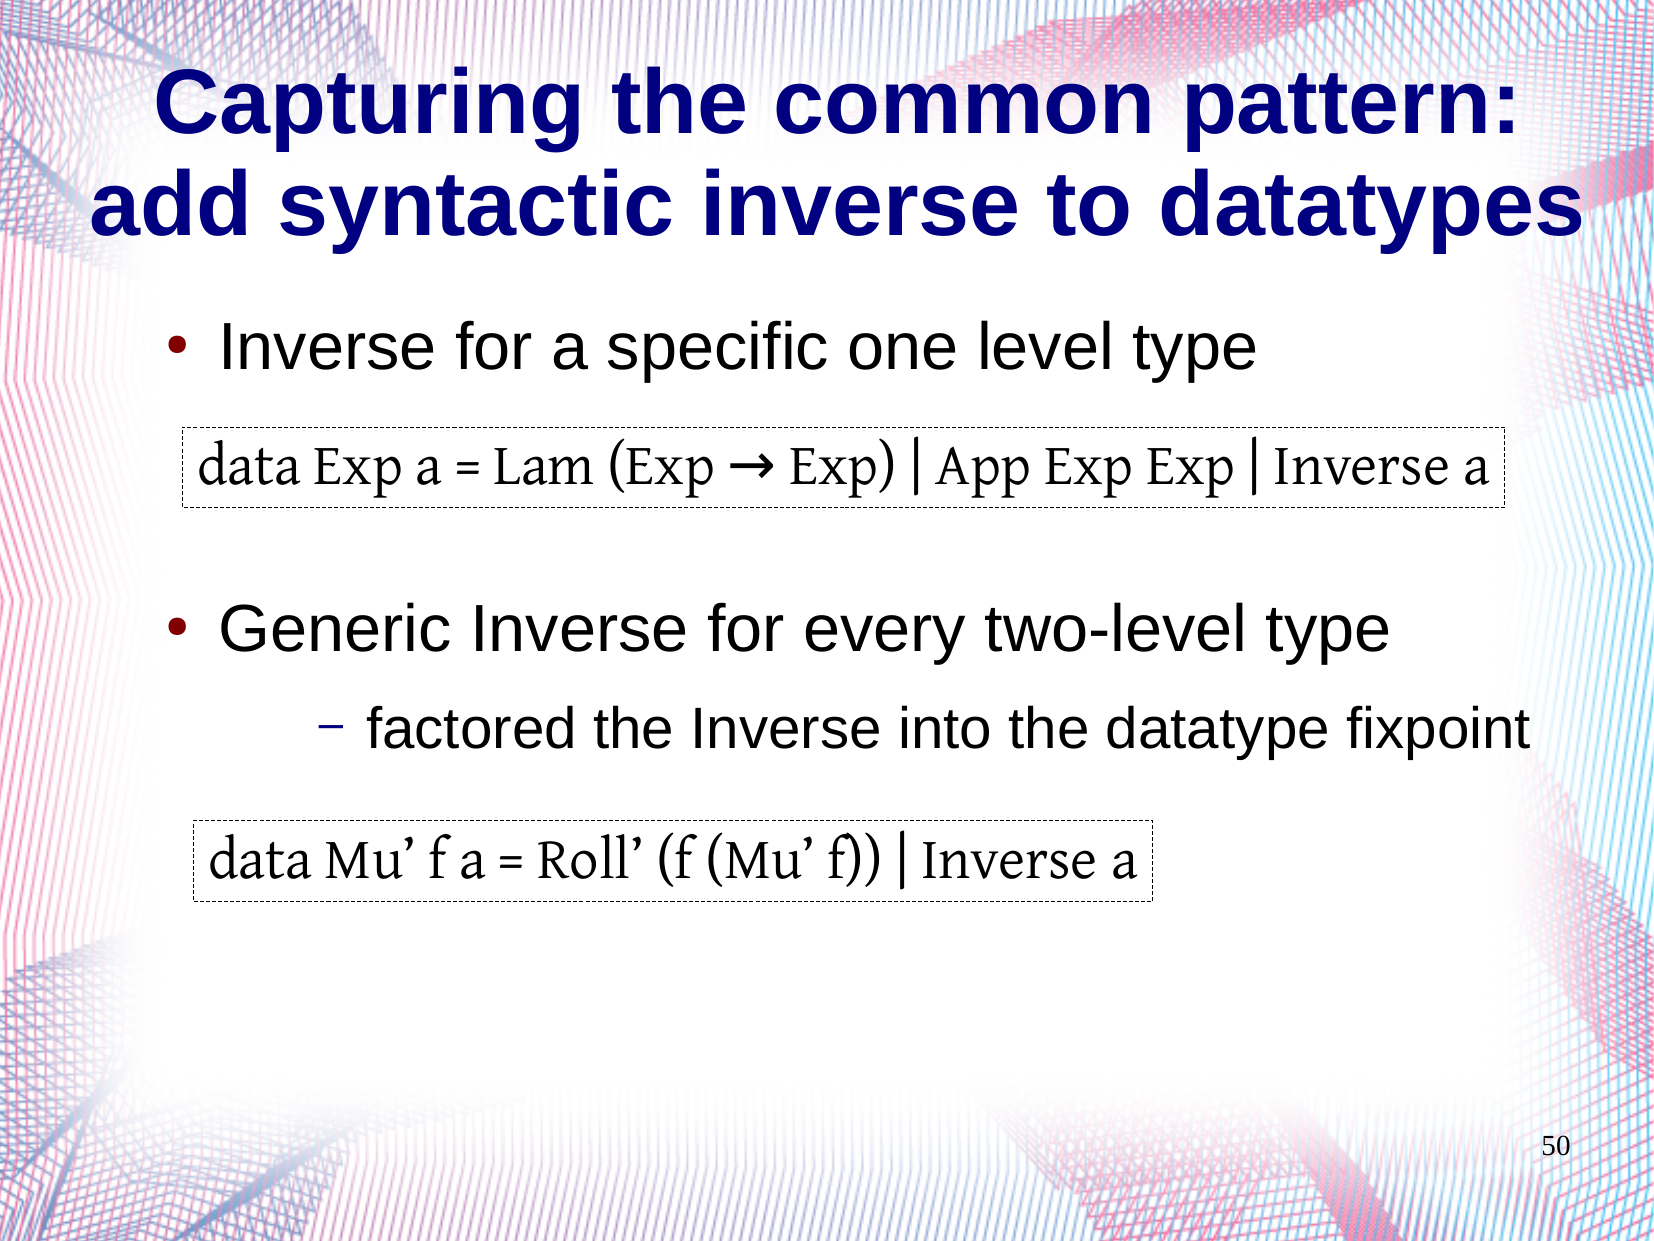

# Capturing the common pattern: add syntactic inverse to datatypes
Inverse for a specific one level type
data Exp a = Lam (Exp → Exp) | App Exp Exp | Inverse a
Generic Inverse for every two-level type
factored the Inverse into the datatype fixpoint
data Mu’ f a = Roll’ (f (Mu’ f)) | Inverse a
50